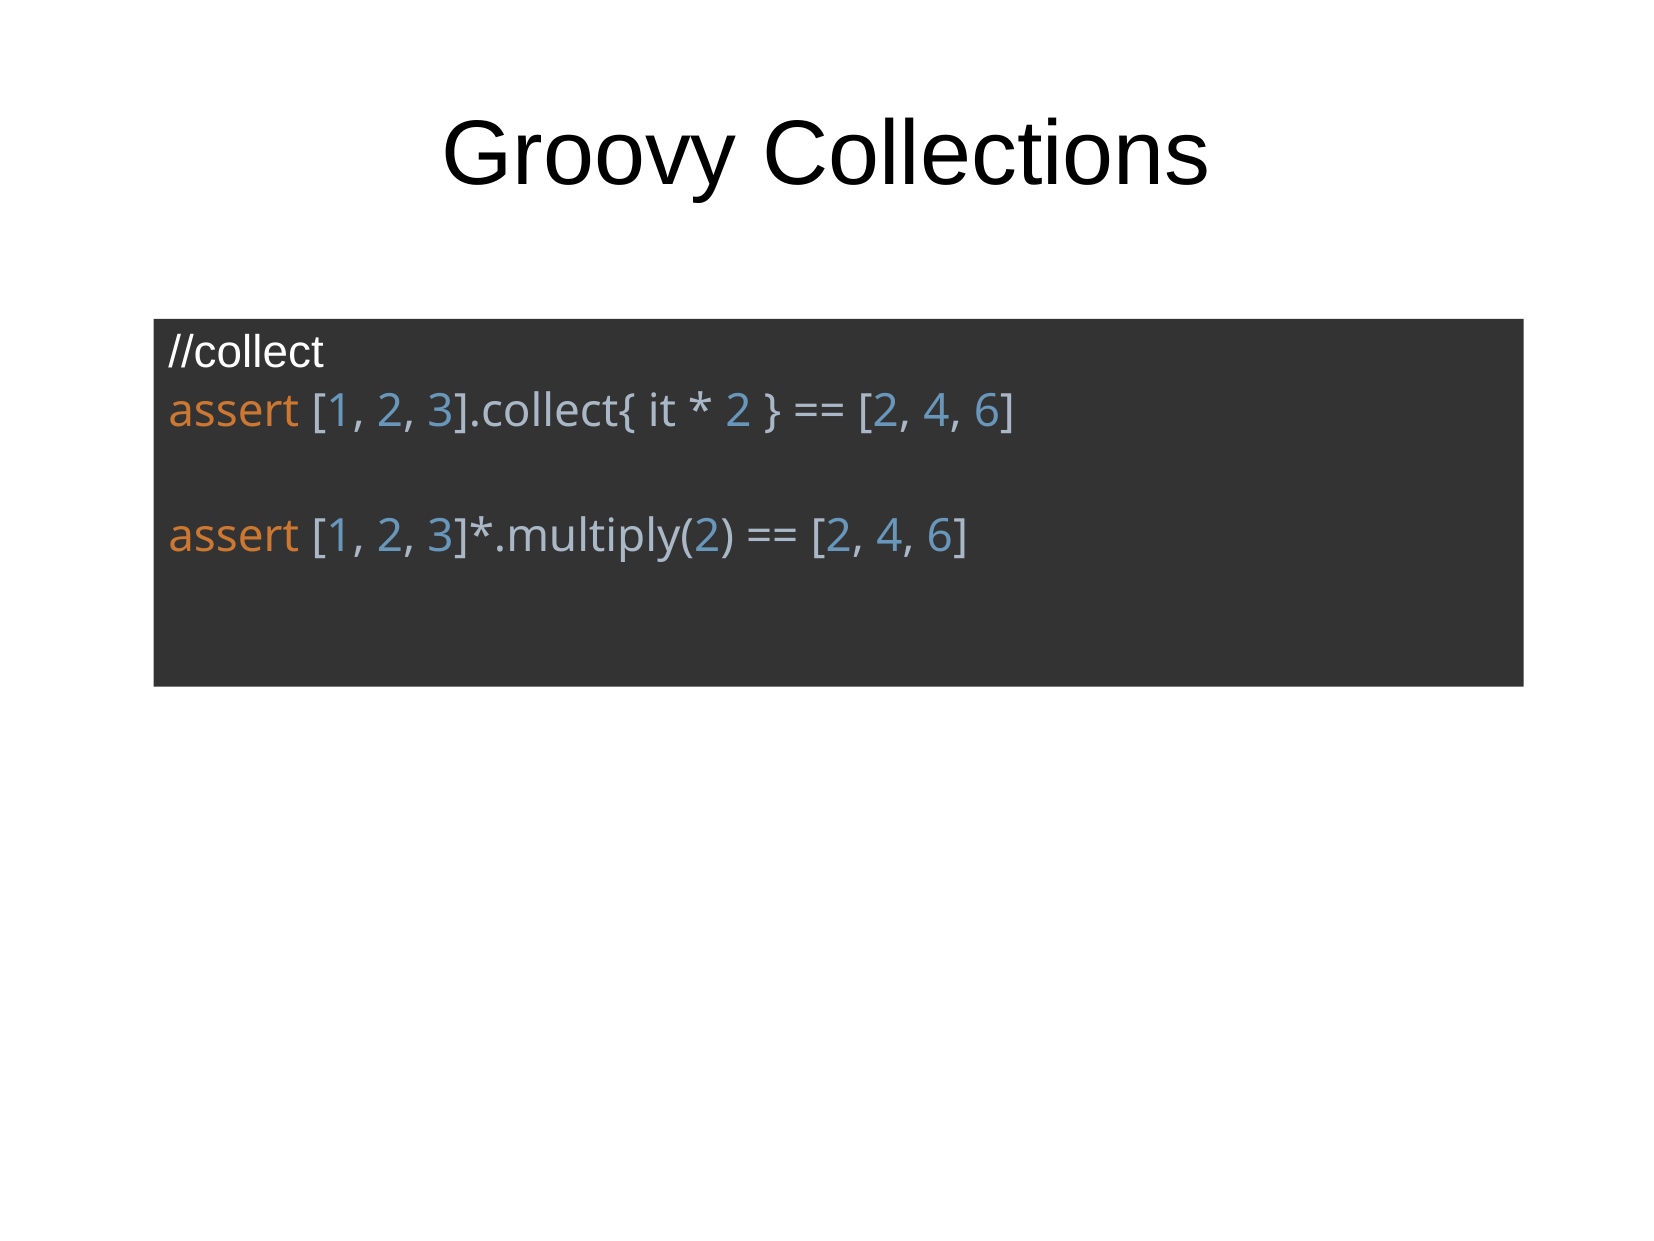

# Groovy Collections
//collect
assert [1, 2, 3].collect{ it * 2 } == [2, 4, 6]
assert [1, 2, 3]*.multiply(2) == [2, 4, 6]